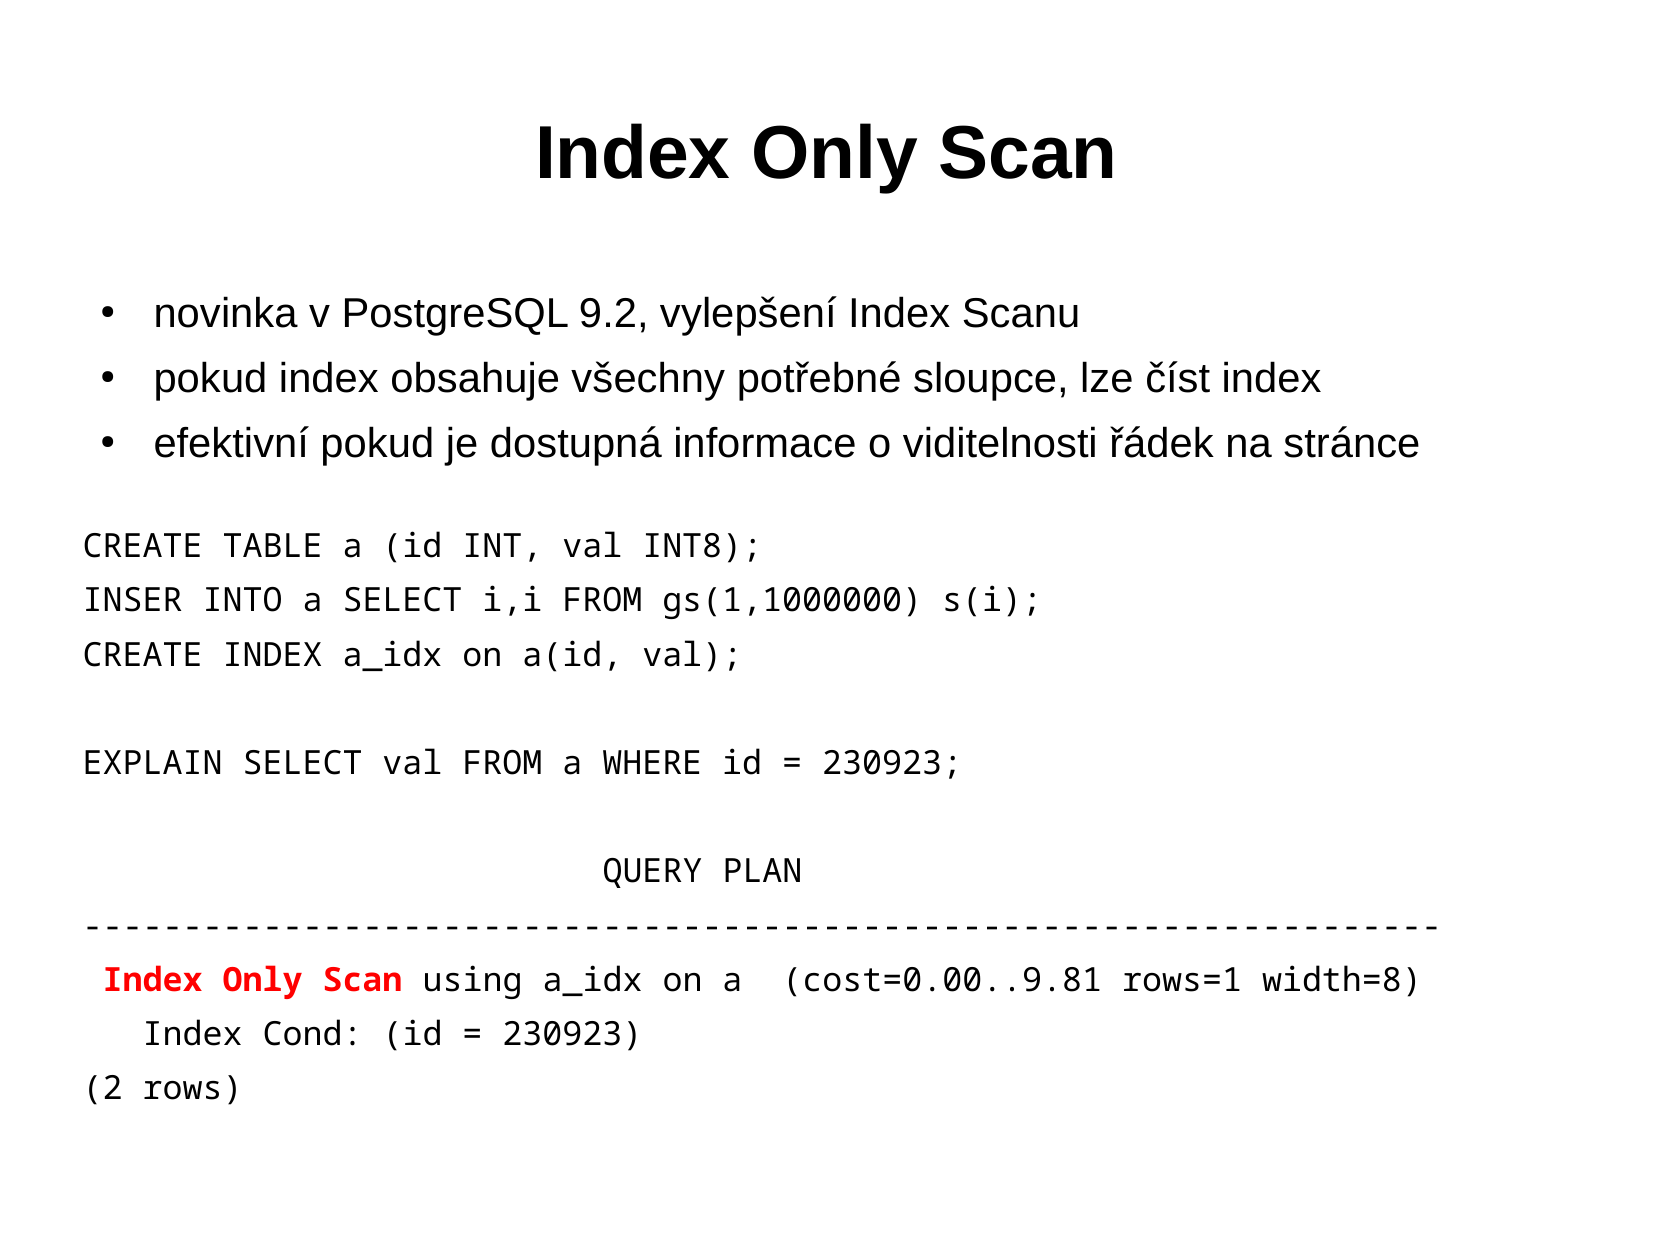

# Index Only Scan
novinka v PostgreSQL 9.2, vylepšení Index Scanu
pokud index obsahuje všechny potřebné sloupce, lze číst index
efektivní pokud je dostupná informace o viditelnosti řádek na stránce
CREATE TABLE a (id INT, val INT8);
INSER INTO a SELECT i,i FROM gs(1,1000000) s(i);
CREATE INDEX a_idx on a(id, val);
EXPLAIN SELECT val FROM a WHERE id = 230923;
 QUERY PLAN
--------------------------------------------------------------------
 Index Only Scan using a_idx on a (cost=0.00..9.81 rows=1 width=8)
 Index Cond: (id = 230923)
(2 rows)